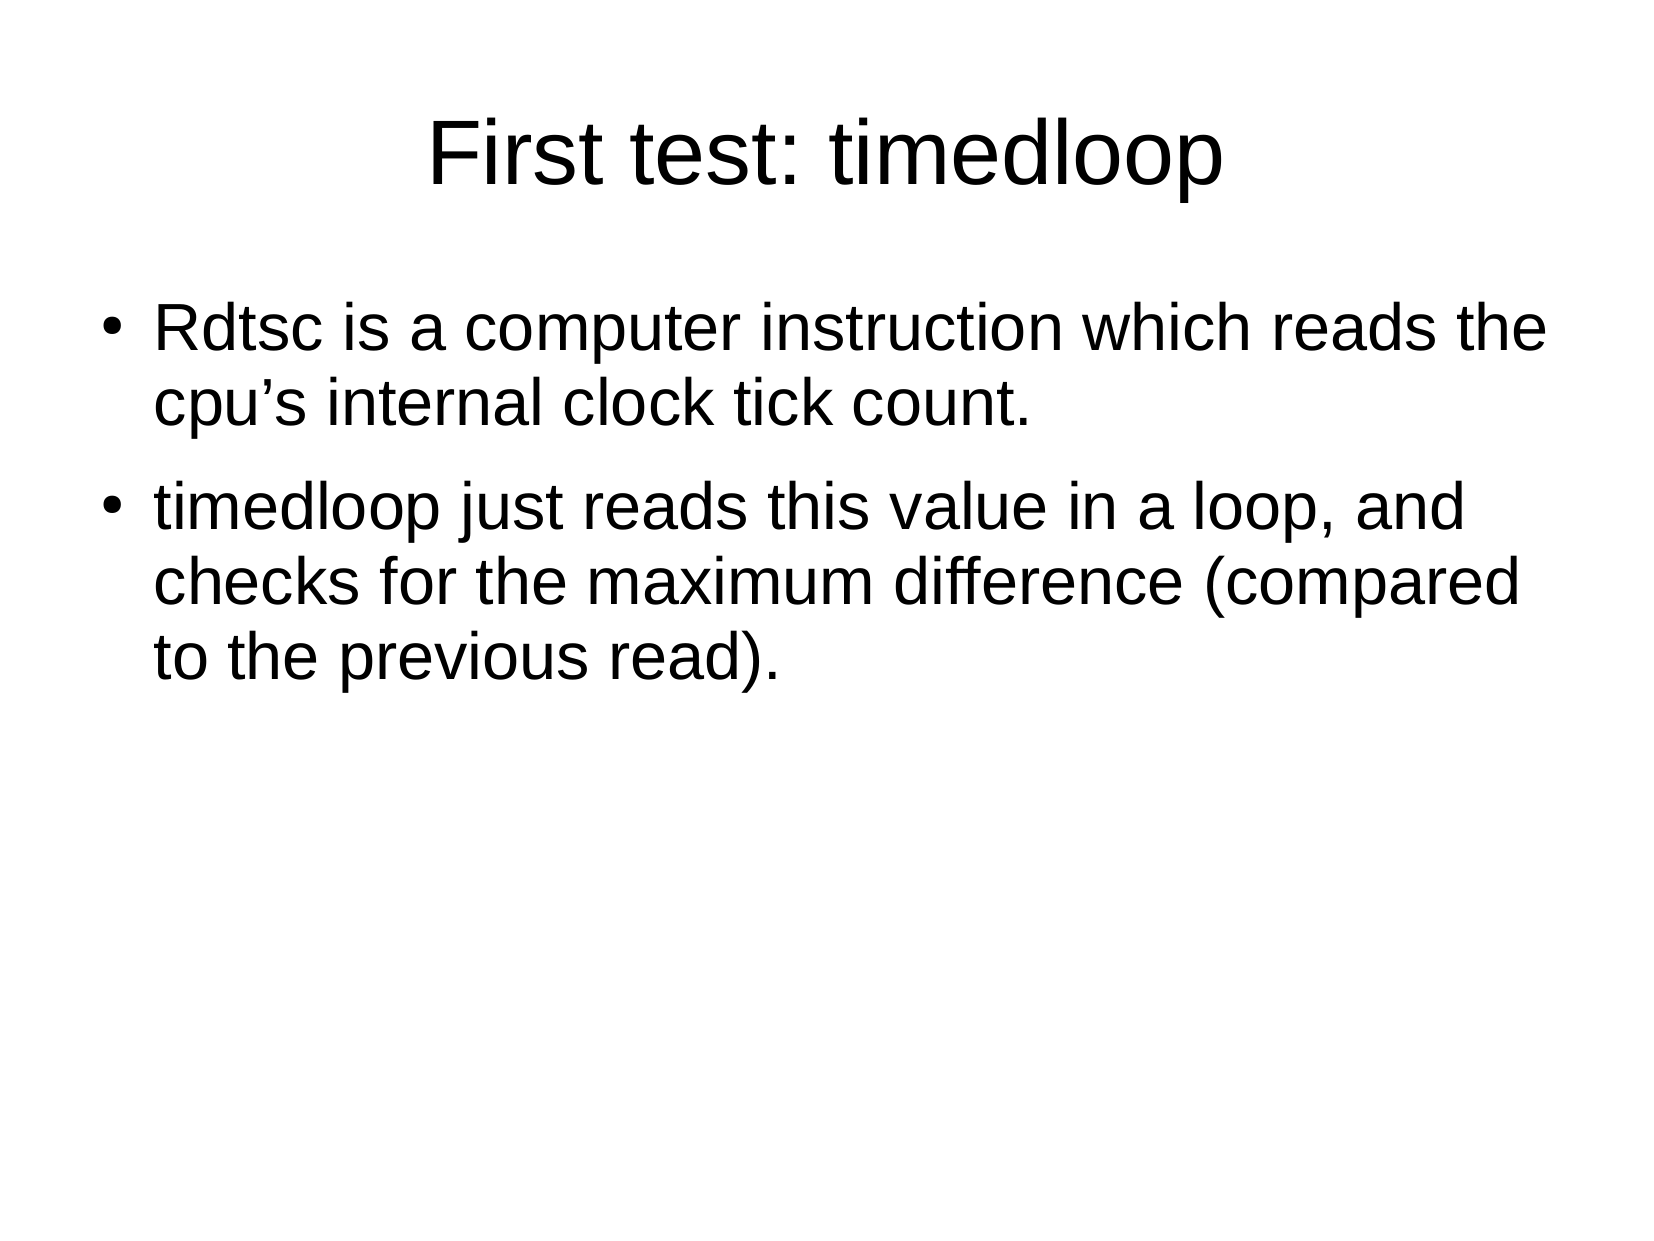

# First test: timedloop
Rdtsc is a computer instruction which reads the cpu’s internal clock tick count.
timedloop just reads this value in a loop, and checks for the maximum difference (compared to the previous read).